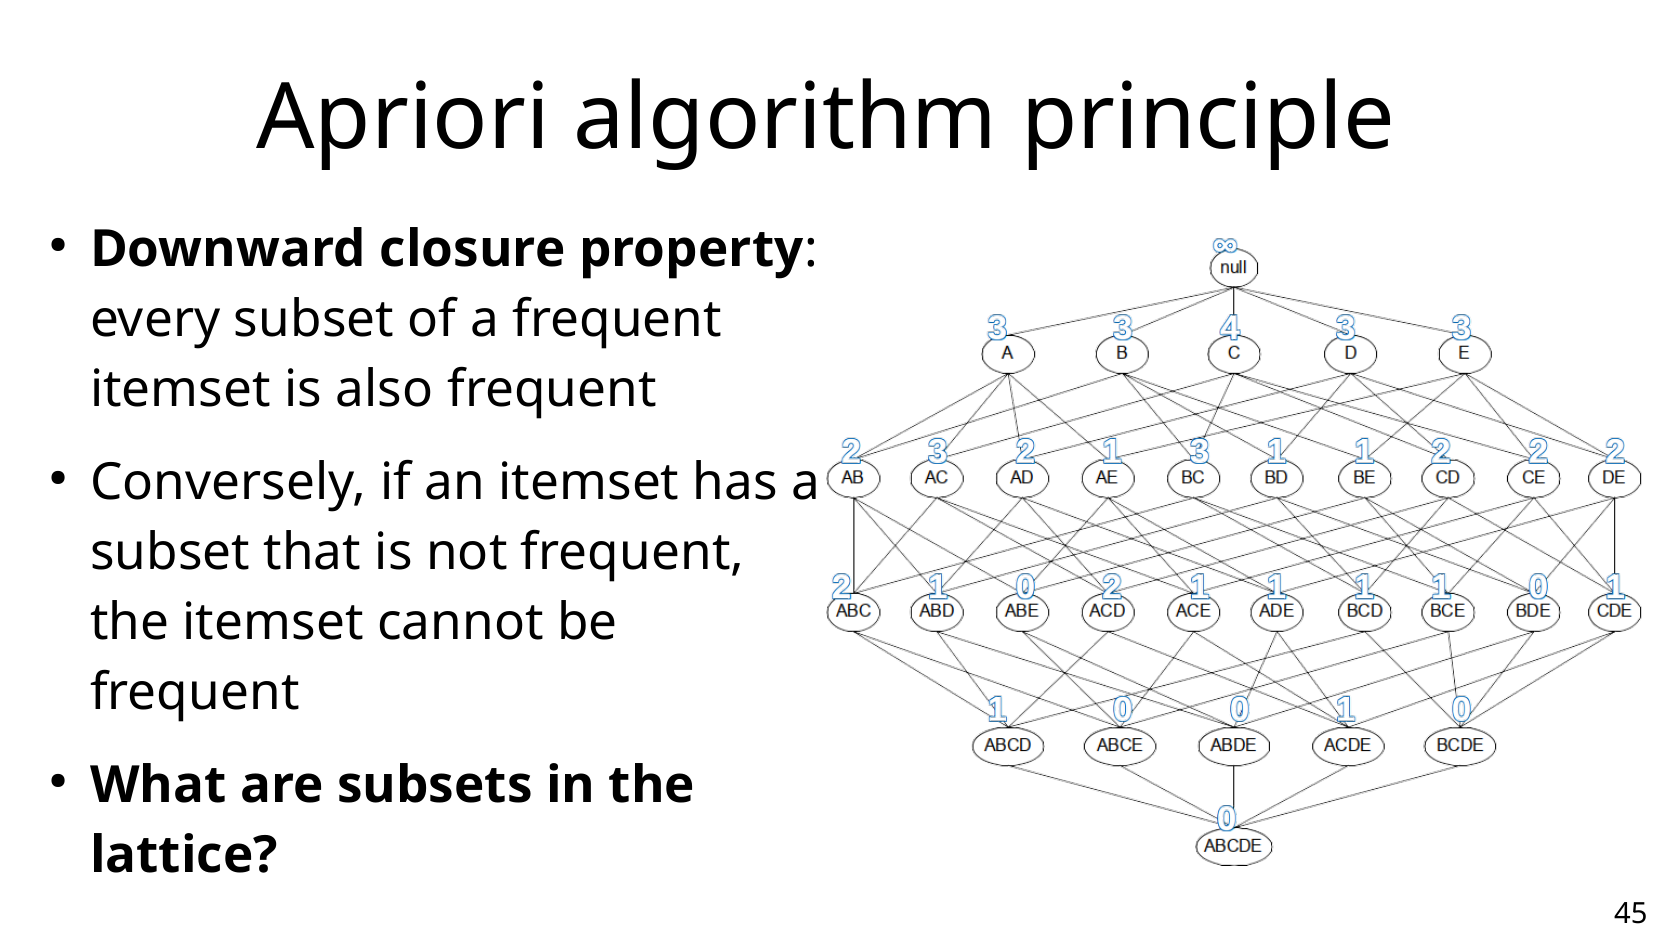

# Apriori algorithm principle
Downward closure property: every subset of a frequent itemset is also frequent
Conversely, if an itemset has a subset that is not frequent, the itemset cannot be frequent
What are subsets in the lattice?
45